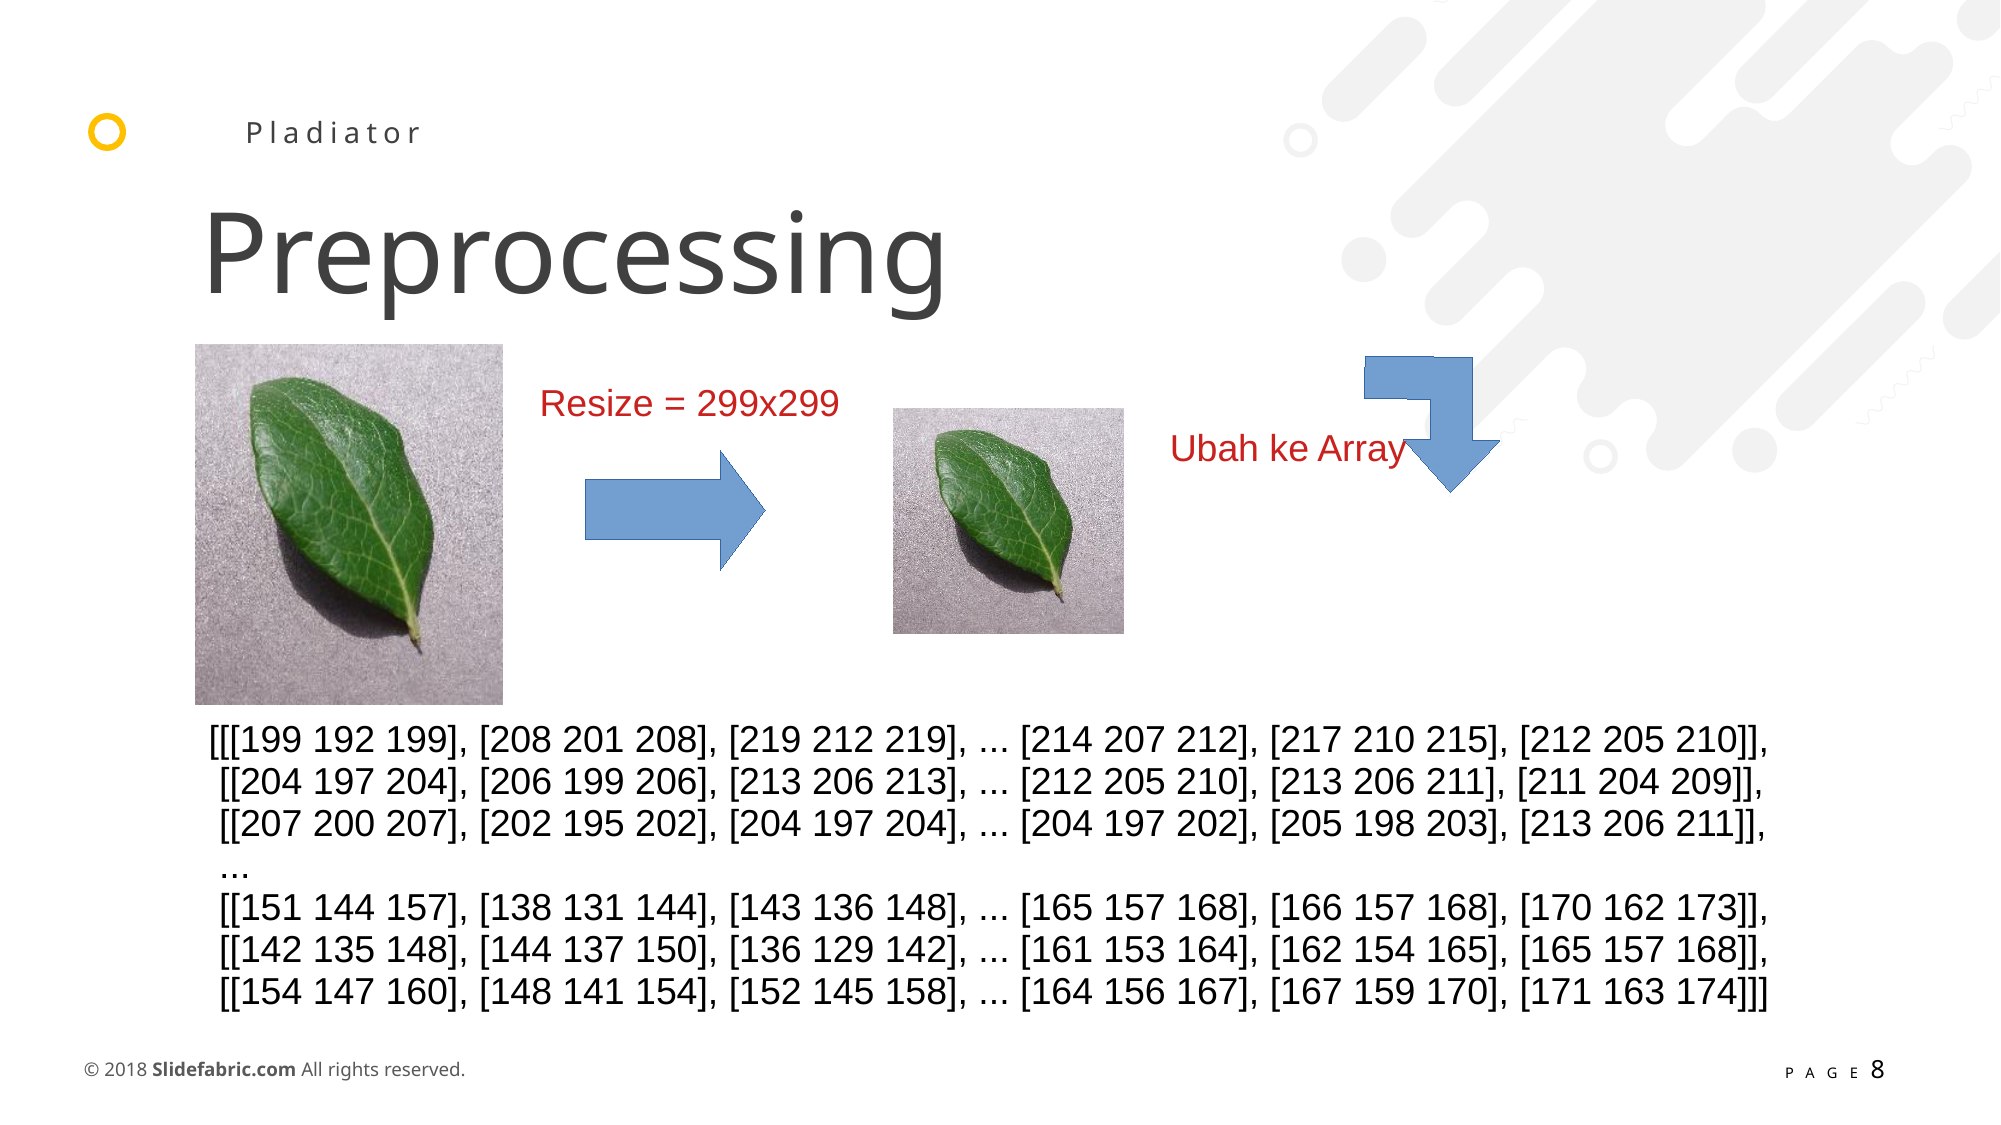

Pladiator
Preprocessing
Resize = 299x299
Ubah ke Array
[[[199 192 199], [208 201 208], [219 212 219], ... [214 207 212], [217 210 215], [212 205 210]],
 [[204 197 204], [206 199 206], [213 206 213], ... [212 205 210], [213 206 211], [211 204 209]],
 [[207 200 207], [202 195 202], [204 197 204], ... [204 197 202], [205 198 203], [213 206 211]],
 ...
 [[151 144 157], [138 131 144], [143 136 148], ... [165 157 168], [166 157 168], [170 162 173]],
 [[142 135 148], [144 137 150], [136 129 142], ... [161 153 164], [162 154 165], [165 157 168]],
 [[154 147 160], [148 141 154], [152 145 158], ... [164 156 167], [167 159 170], [171 163 174]]]